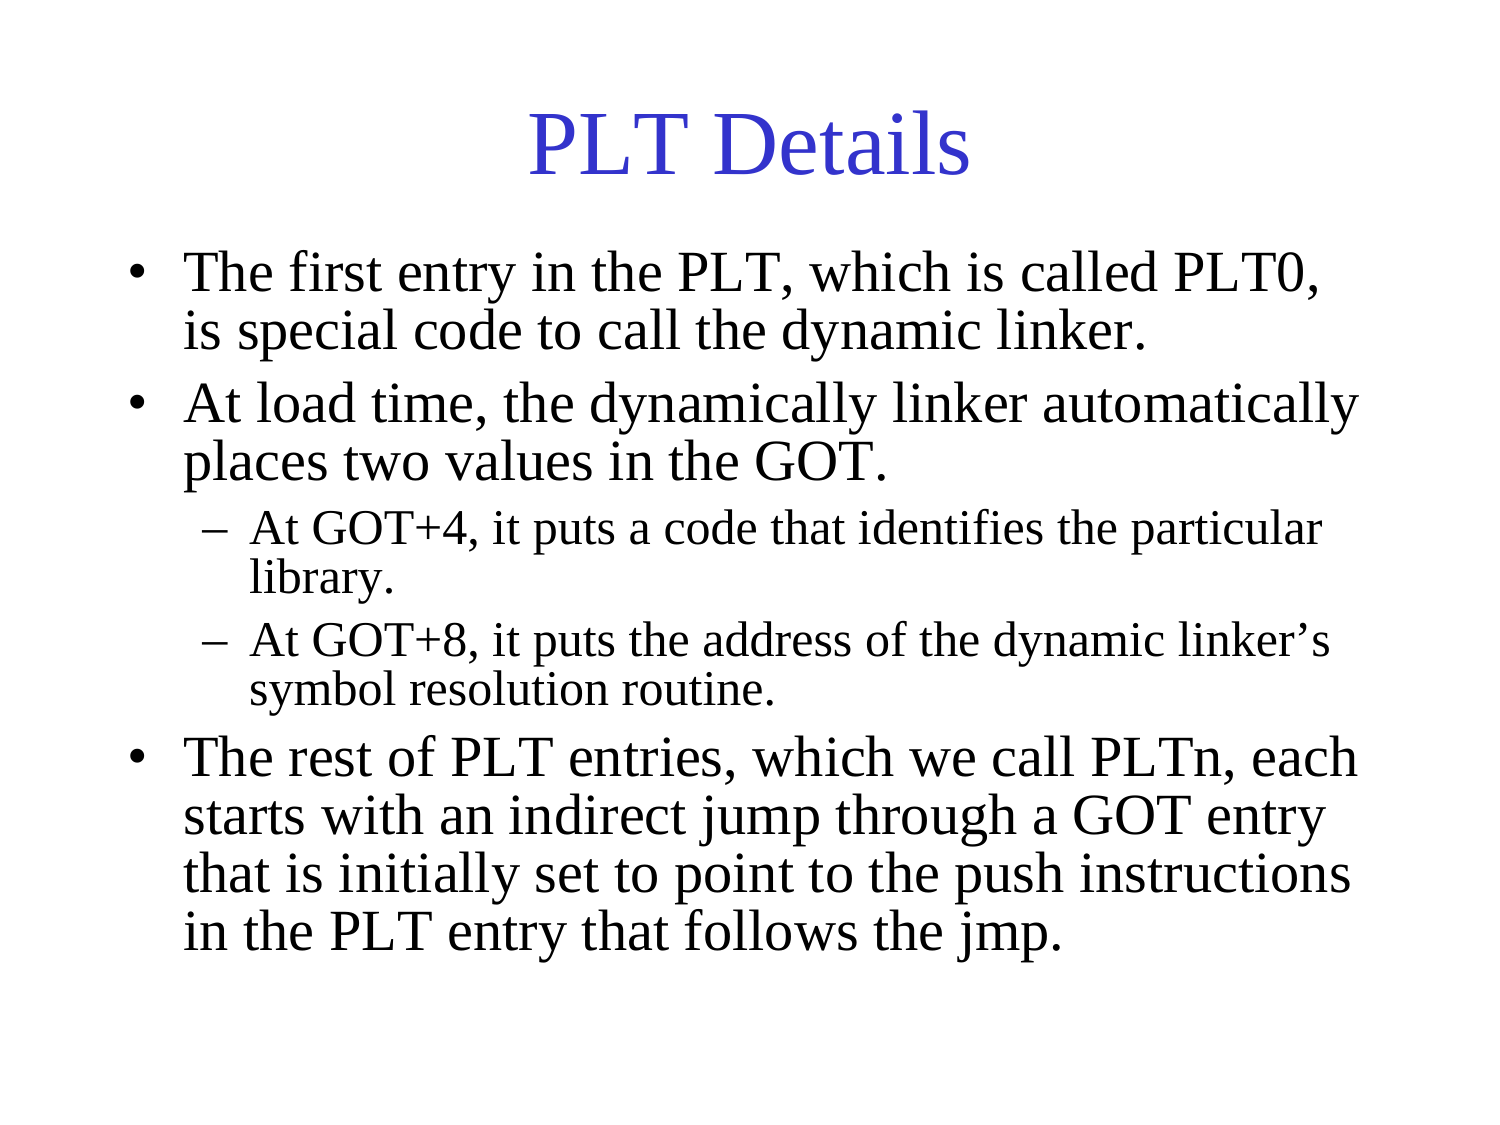

# PLT Details
The first entry in the PLT, which is called PLT0, is special code to call the dynamic linker.
At load time, the dynamically linker automatically places two values in the GOT.
At GOT+4, it puts a code that identifies the particular library.
At GOT+8, it puts the address of the dynamic linker’s symbol resolution routine.
The rest of PLT entries, which we call PLTn, each starts with an indirect jump through a GOT entry that is initially set to point to the push instructions in the PLT entry that follows the jmp.